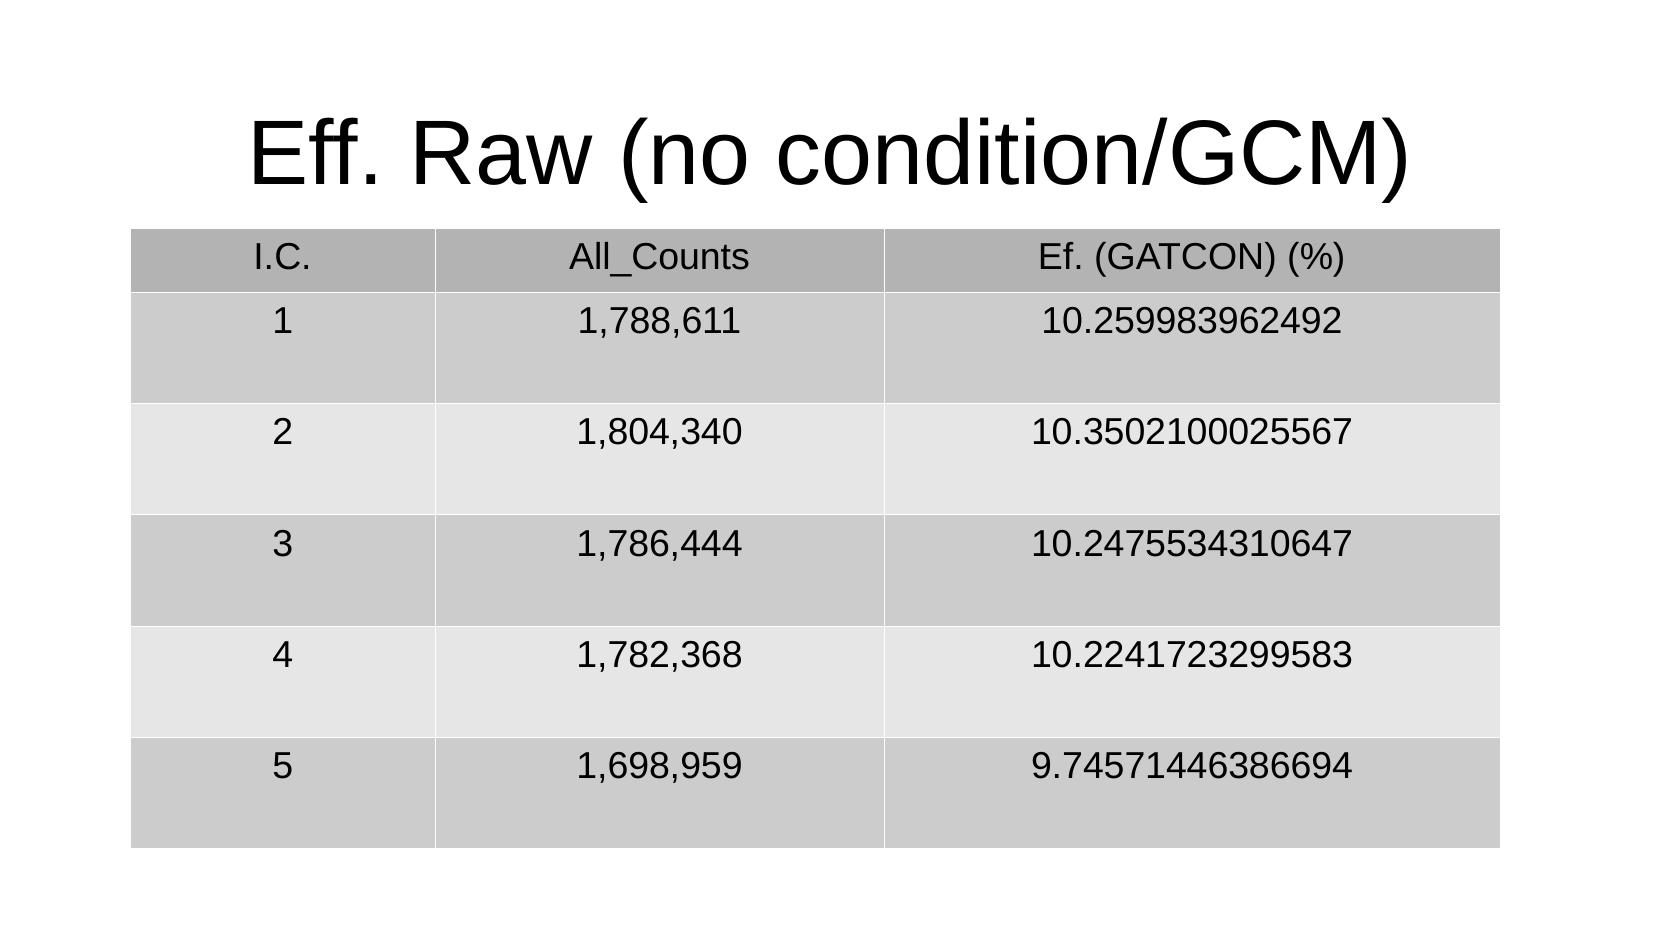

# Eff. Raw (no condition/GCM)
| I.C. | All\_Counts | Ef. (GATCON) (%) |
| --- | --- | --- |
| 1 | 1,788,611 | 10.259983962492 |
| 2 | 1,804,340 | 10.3502100025567 |
| 3 | 1,786,444 | 10.2475534310647 |
| 4 | 1,782,368 | 10.2241723299583 |
| 5 | 1,698,959 | 9.74571446386694 |